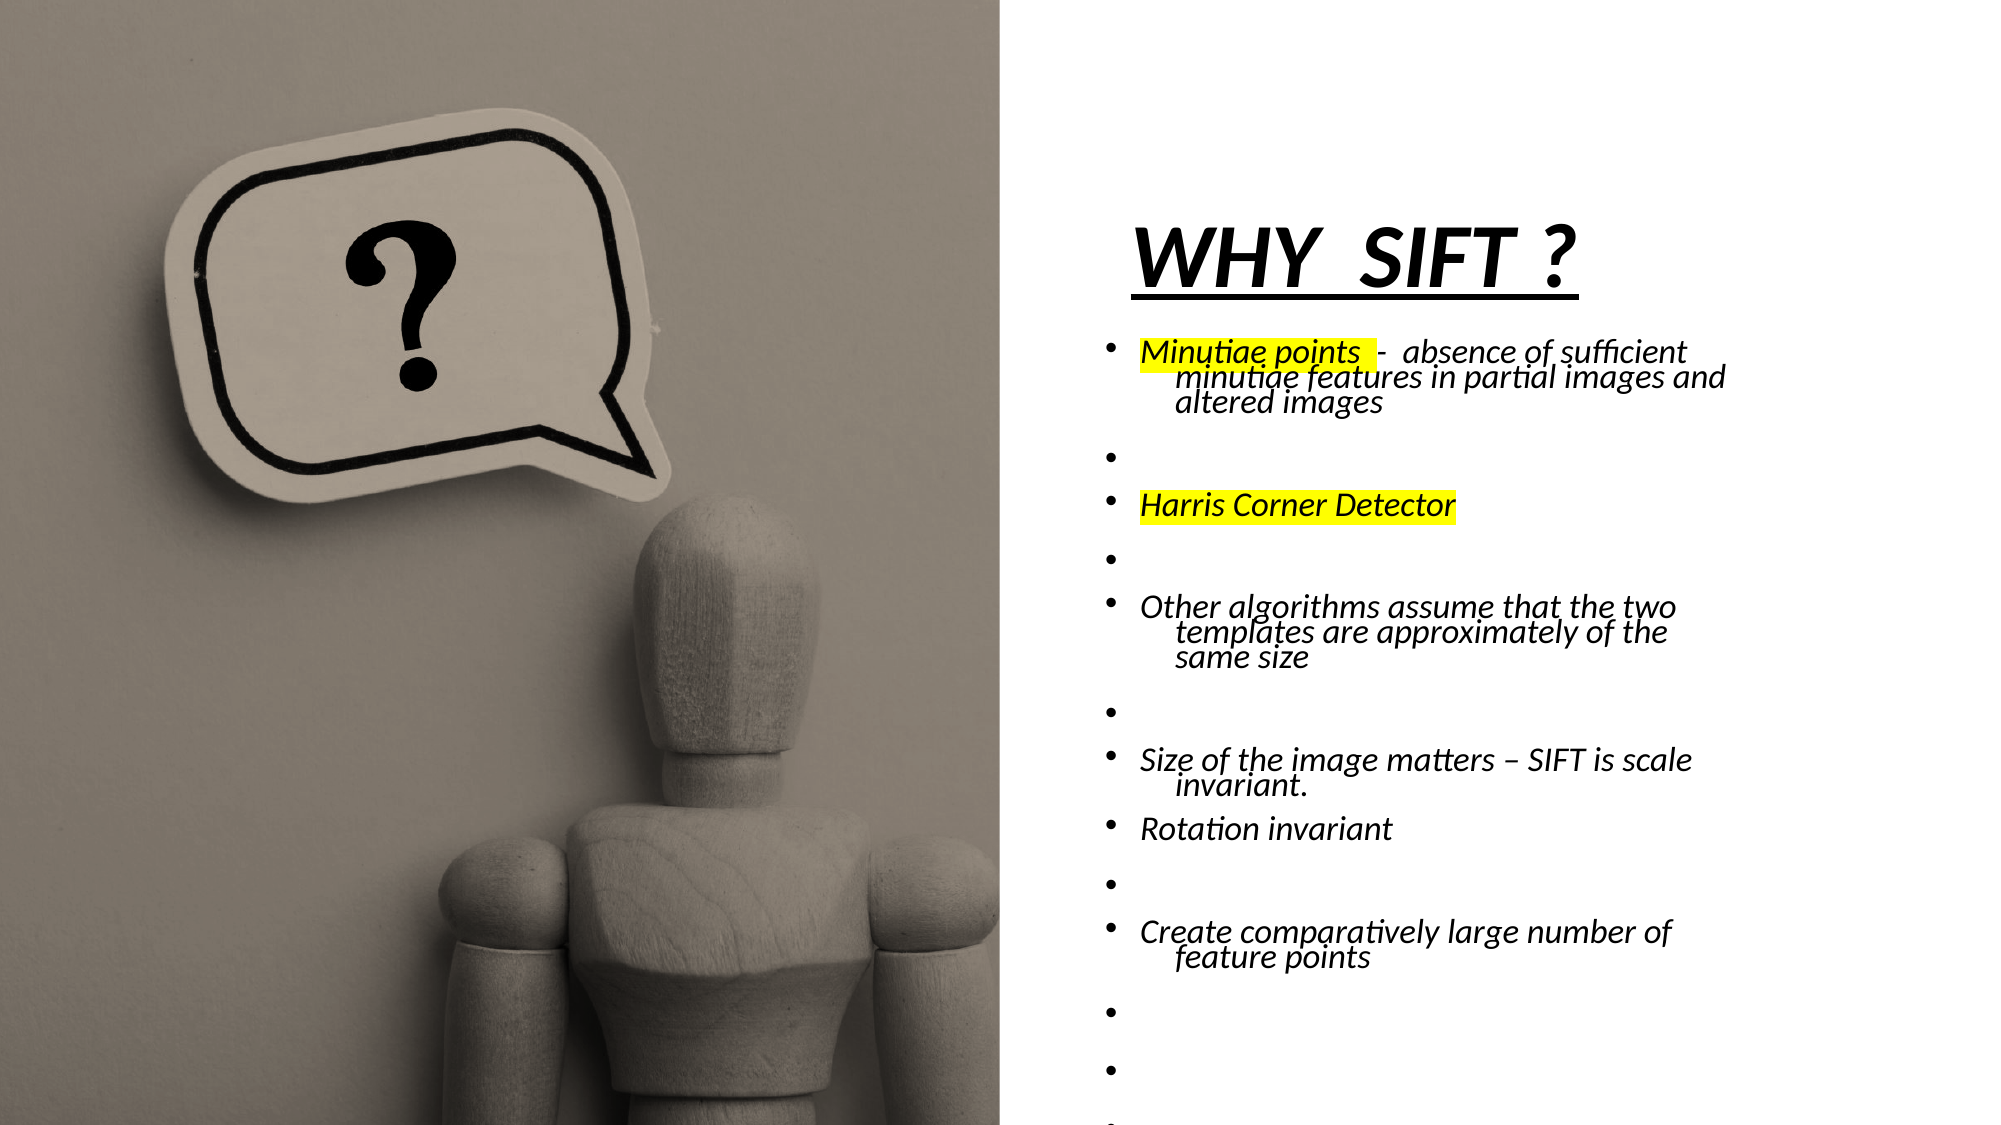

# WHY SIFT ?
Minutiae points - absence of sufficient minutiae features in partial images and altered images
Harris Corner Detector
Other algorithms assume that the two templates are approximately of the same size
Size of the image matters – SIFT is scale invariant.
Rotation invariant
Create comparatively large number of feature points